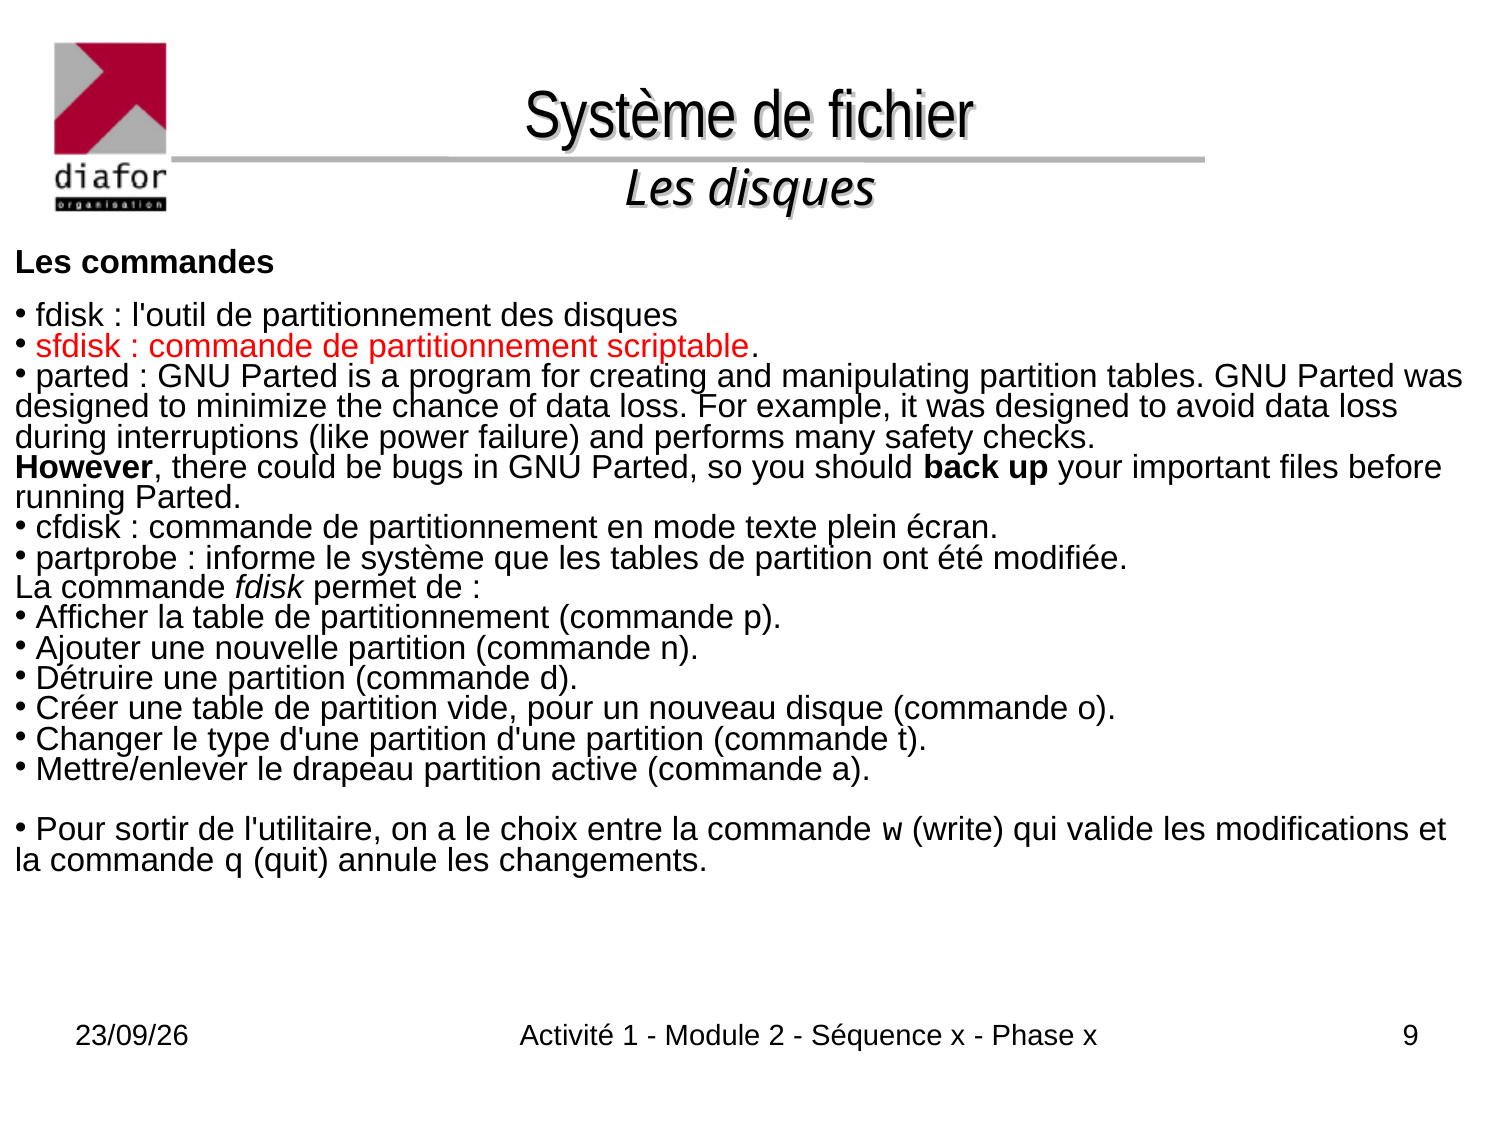

# Système de fichier Les disques
Les commandes
 fdisk : l'outil de partitionnement des disques
 sfdisk : commande de partitionnement scriptable.
 parted : GNU Parted is a program for creating and manipulating partition tables. GNU Parted was
designed to minimize the chance of data loss. For example, it was designed to avoid data loss
during interruptions (like power failure) and performs many safety checks.
However, there could be bugs in GNU Parted, so you should back up your important files before
running Parted.
 cfdisk : commande de partitionnement en mode texte plein écran.
 partprobe : informe le système que les tables de partition ont été modifiée.
La commande fdisk permet de :
 Afficher la table de partitionnement (commande p).
 Ajouter une nouvelle partition (commande n).
 Détruire une partition (commande d).
 Créer une table de partition vide, pour un nouveau disque (commande o).
 Changer le type d'une partition d'une partition (commande t).
 Mettre/enlever le drapeau partition active (commande a).
 Pour sortir de l'utilitaire, on a le choix entre la commande w (write) qui valide les modifications et
la commande q (quit) annule les changements.
Activité 1 - Module 2 - Séquence x - Phase x
9